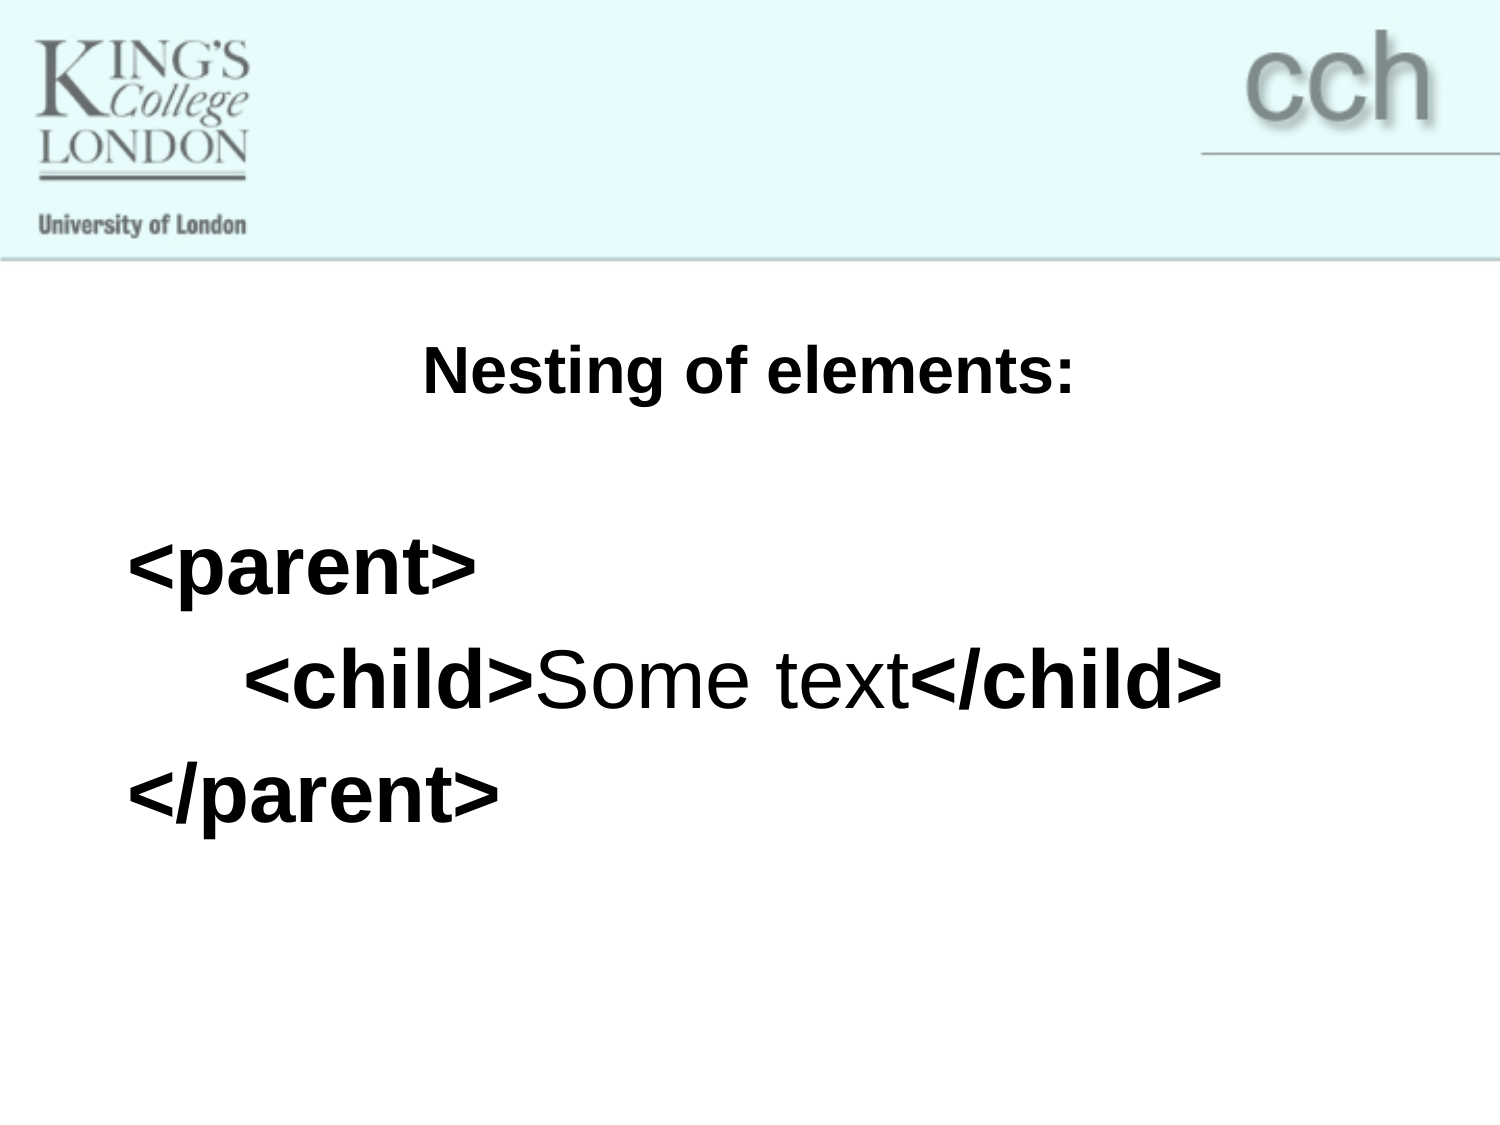

# Nesting of elements:
<parent>
 <child>Some text</child>
</parent>